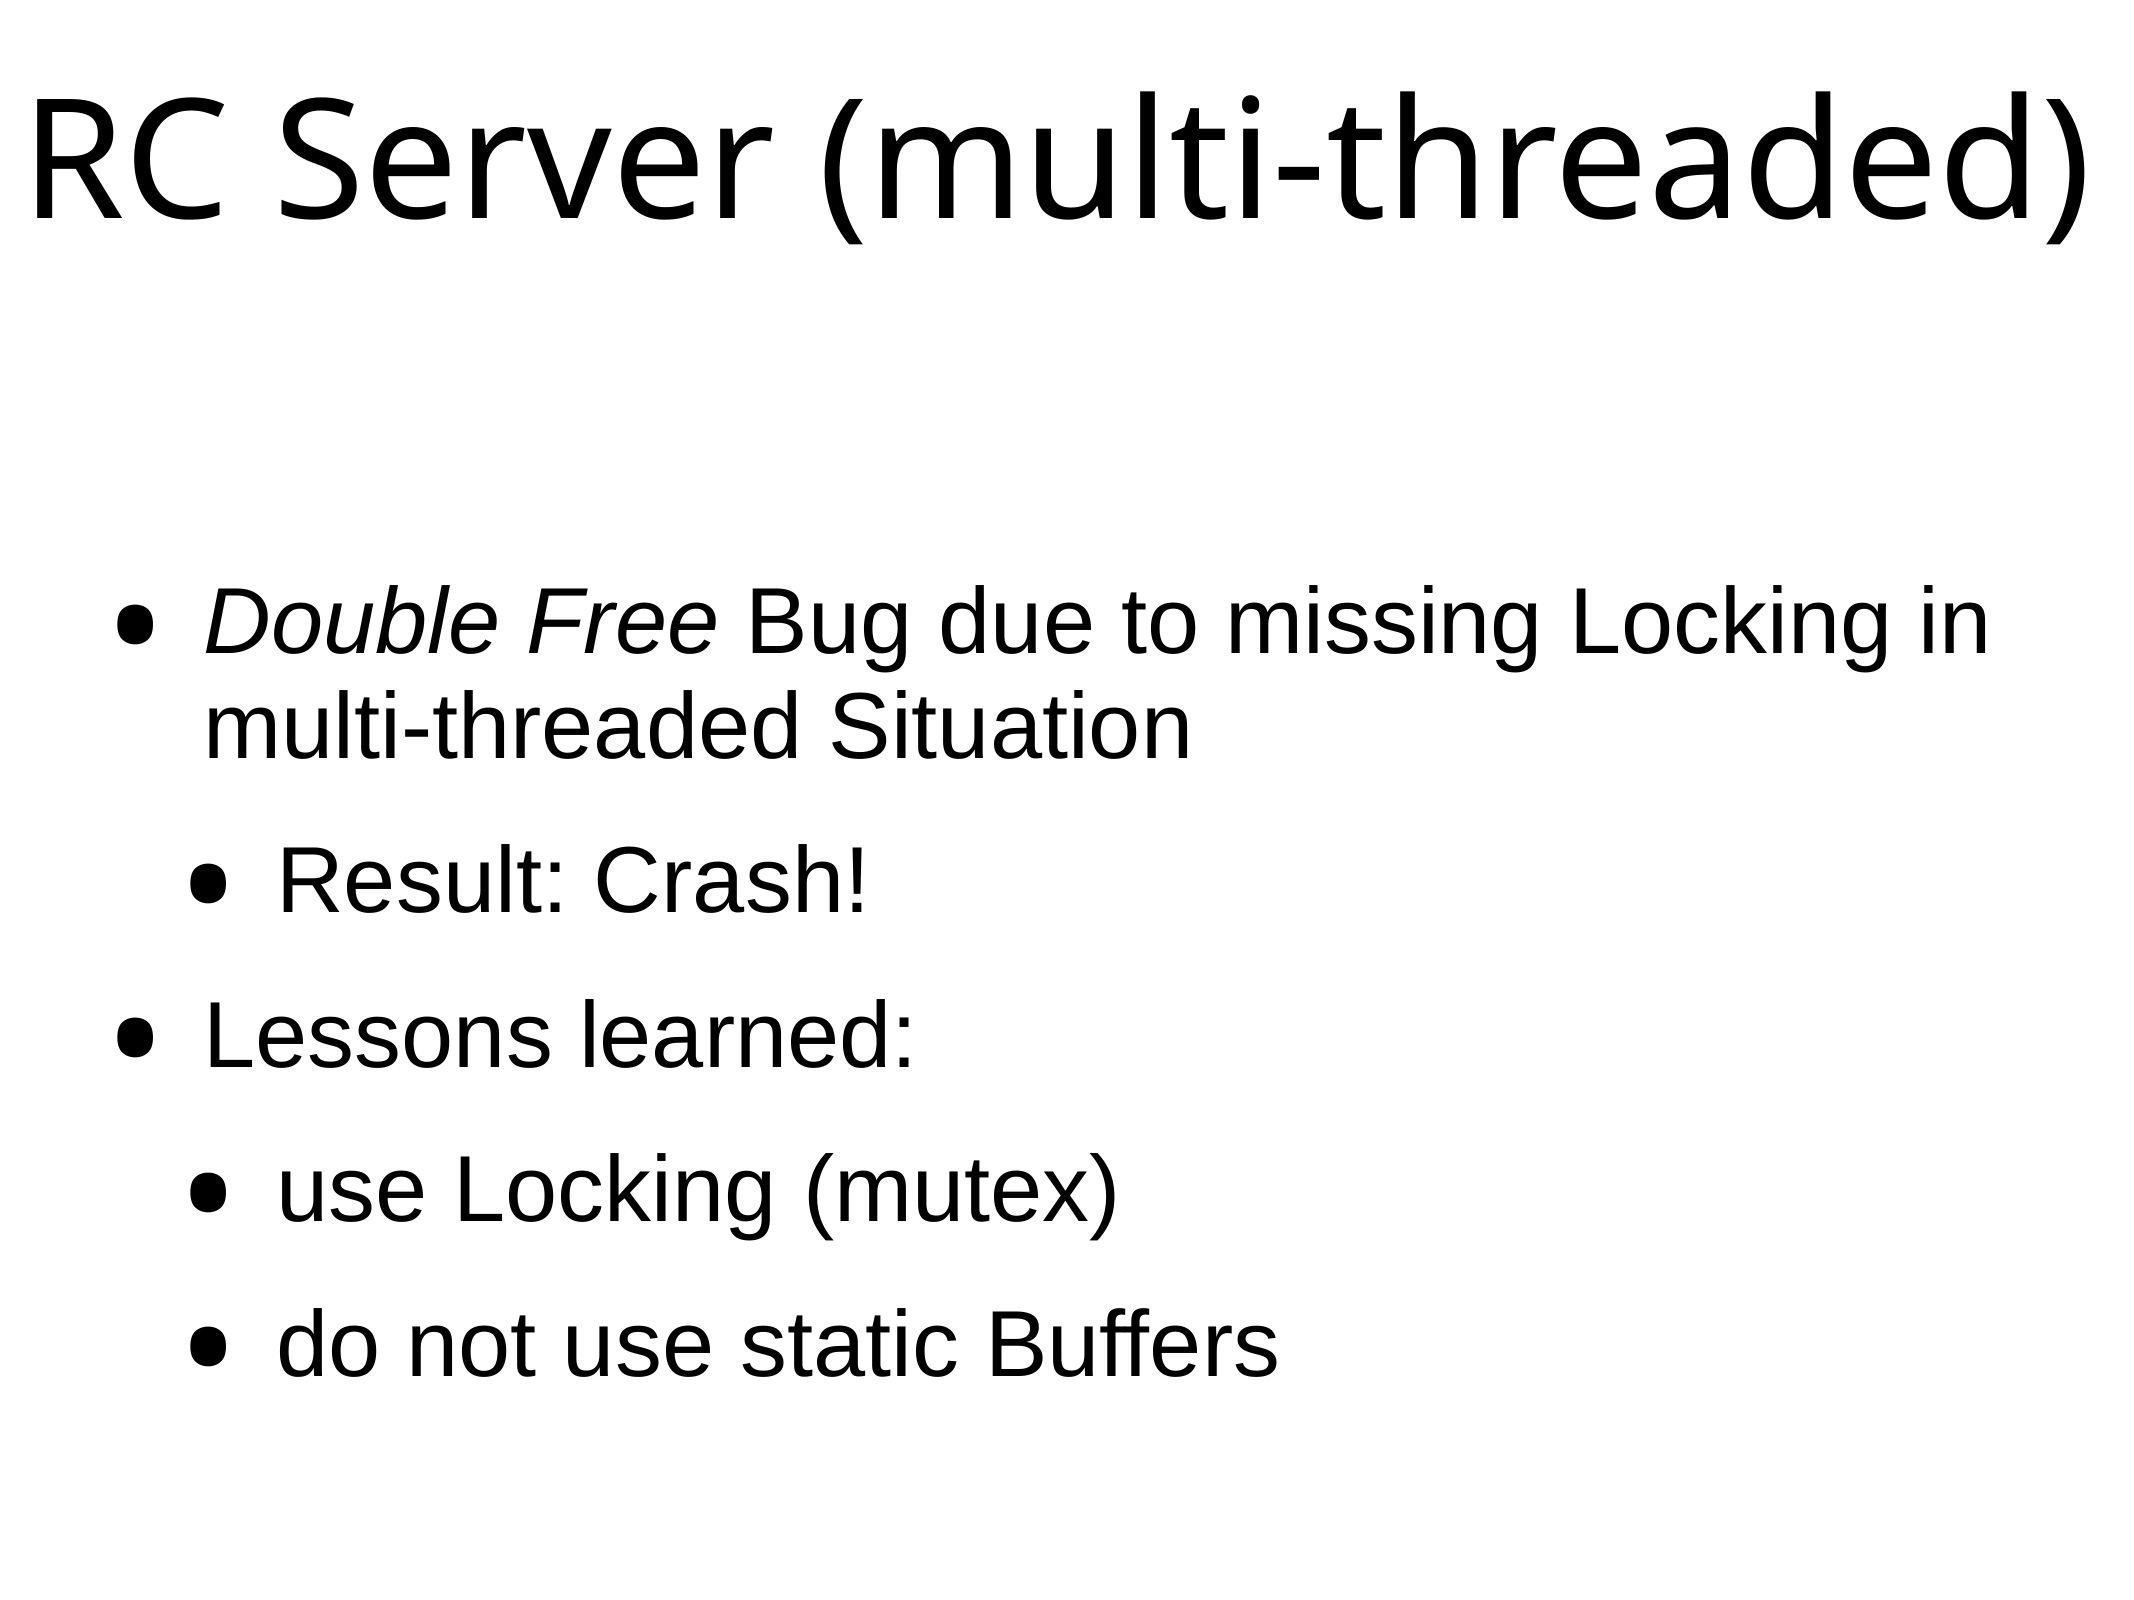

# RC Server (multi-threaded)
Double Free Bug due to missing Locking in multi-threaded Situation
Result: Crash!
Lessons learned:
use Locking (mutex)
do not use static Buffers